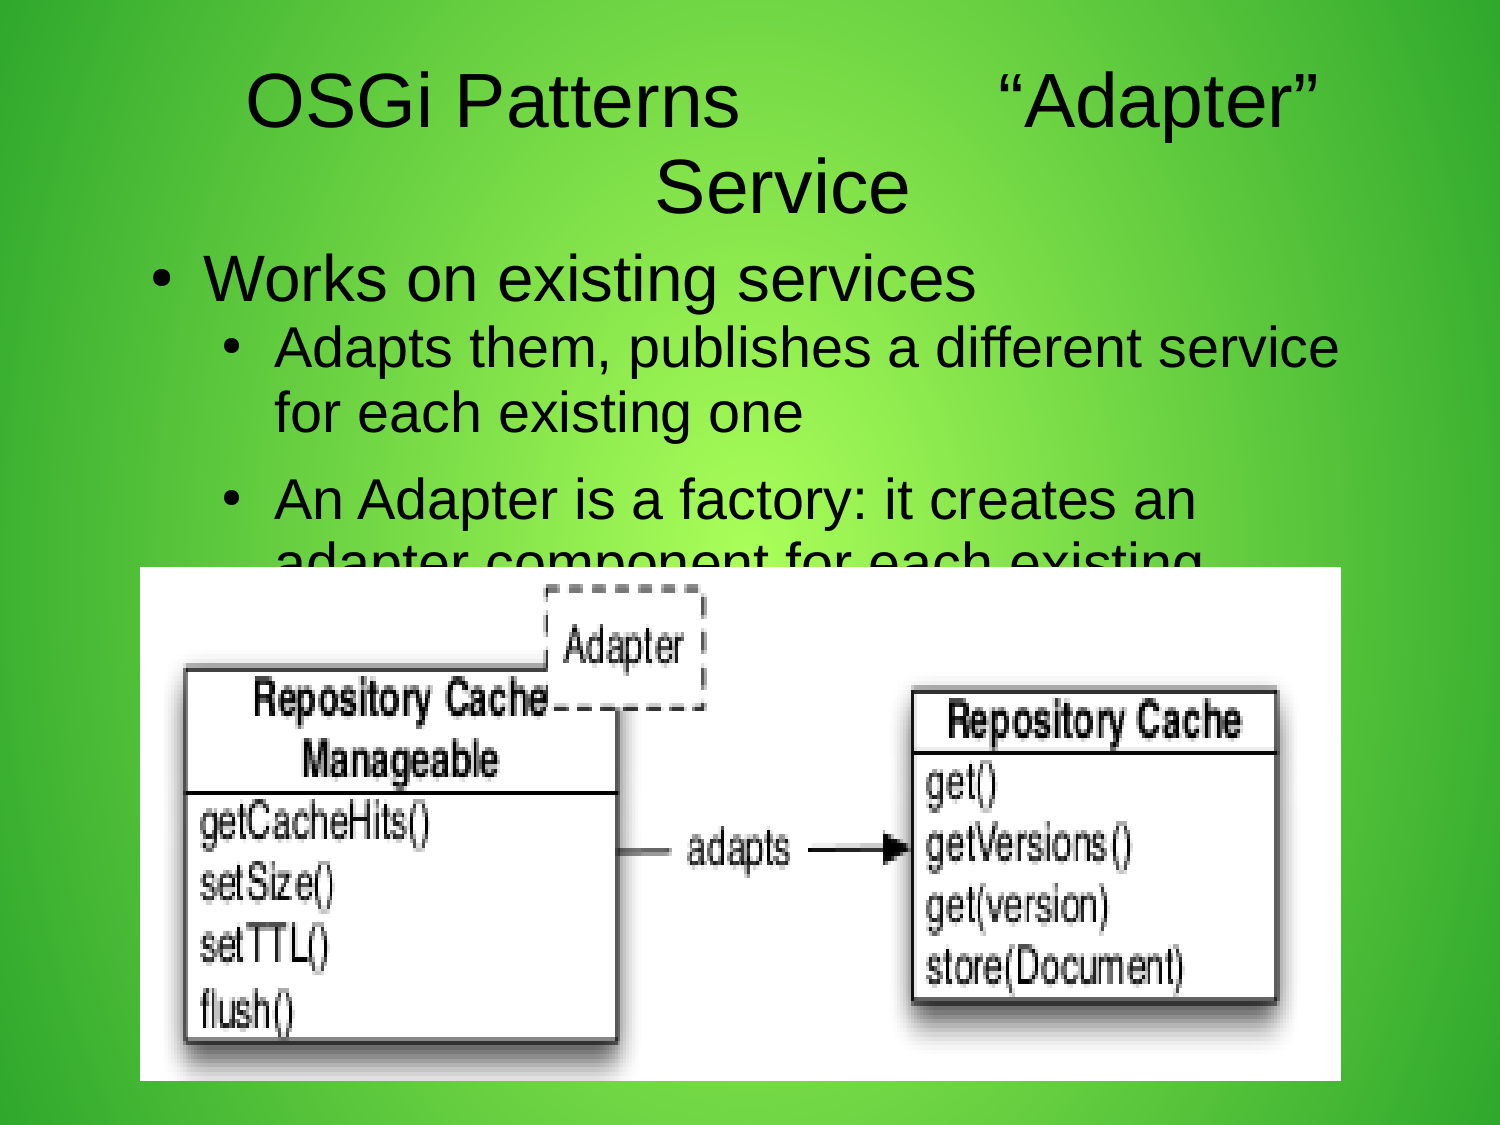

# OSGi Patterns “Adapter” Service
Works on existing services
Adapts them, publishes a different service for each existing one
An Adapter is a factory: it creates an adapter component for each existing adapted service it finds from the OSGi service registry